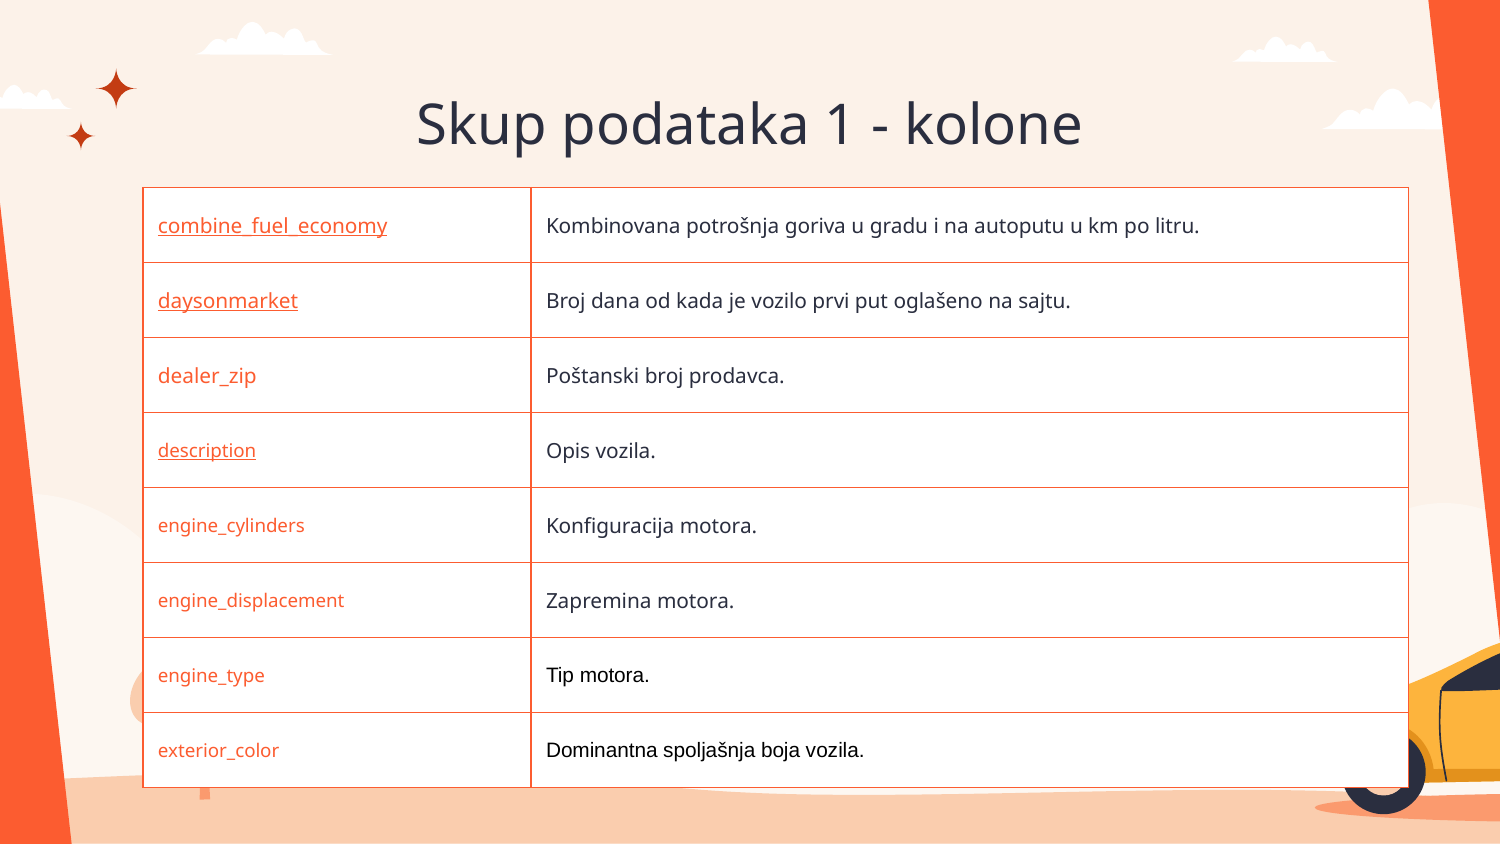

# Skup podataka 1 - kolone
| combine\_fuel\_economy | Kombinovana potrošnja goriva u gradu i na autoputu u km po litru. |
| --- | --- |
| daysonmarket | Broj dana od kada je vozilo prvi put oglašeno na sajtu. |
| dealer\_zip | Poštanski broj prodavca. |
| description | Opis vozila. |
| engine\_cylinders | Konfiguracija motora. |
| engine\_displacement | Zapremina motora. |
| engine\_type | Tip motora. |
| exterior\_color | Dominantna spoljašnja boja vozila. |